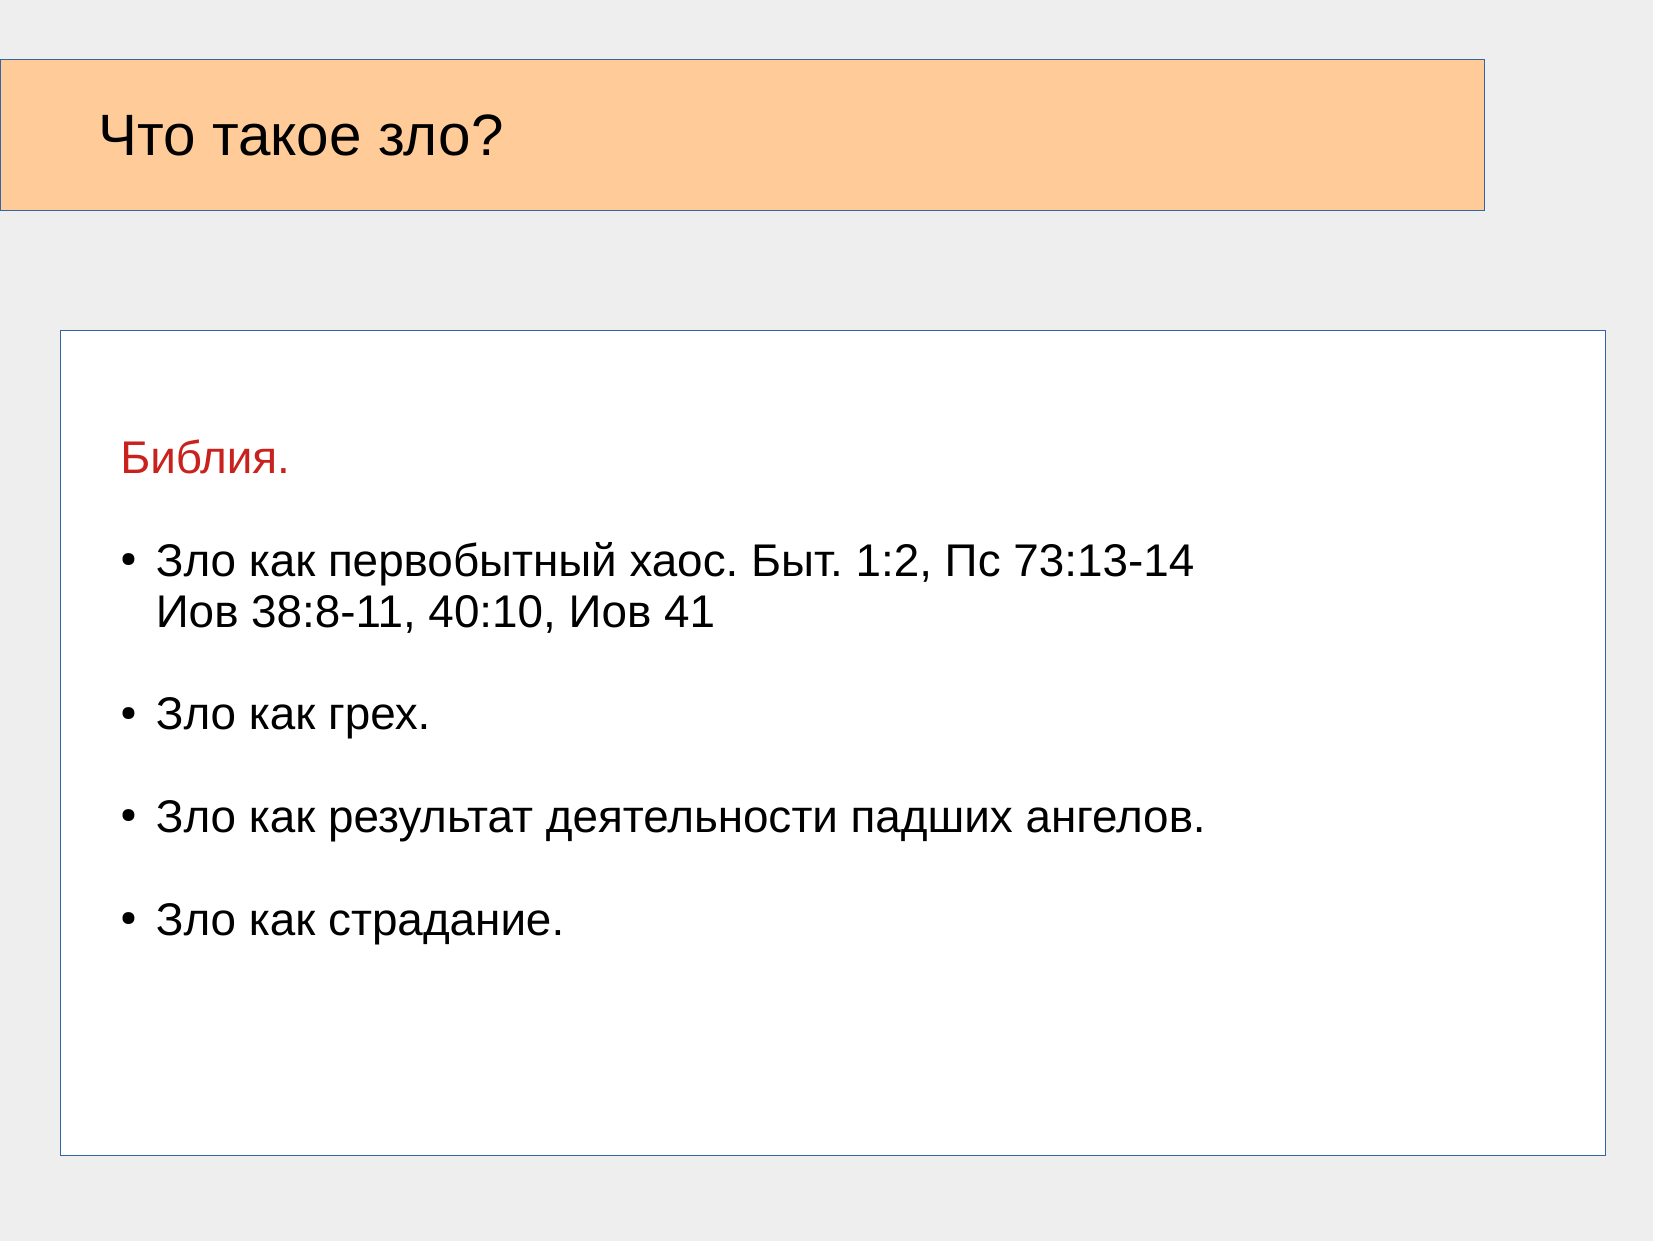

Что такое зло?
# Библия.
Зло как первобытный хаос. Быт. 1:2, Пс 73:13-14
Иов 38:8-11, 40:10, Иов 41
Зло как грех.
Зло как результат деятельности падших ангелов.
Зло как страдание.